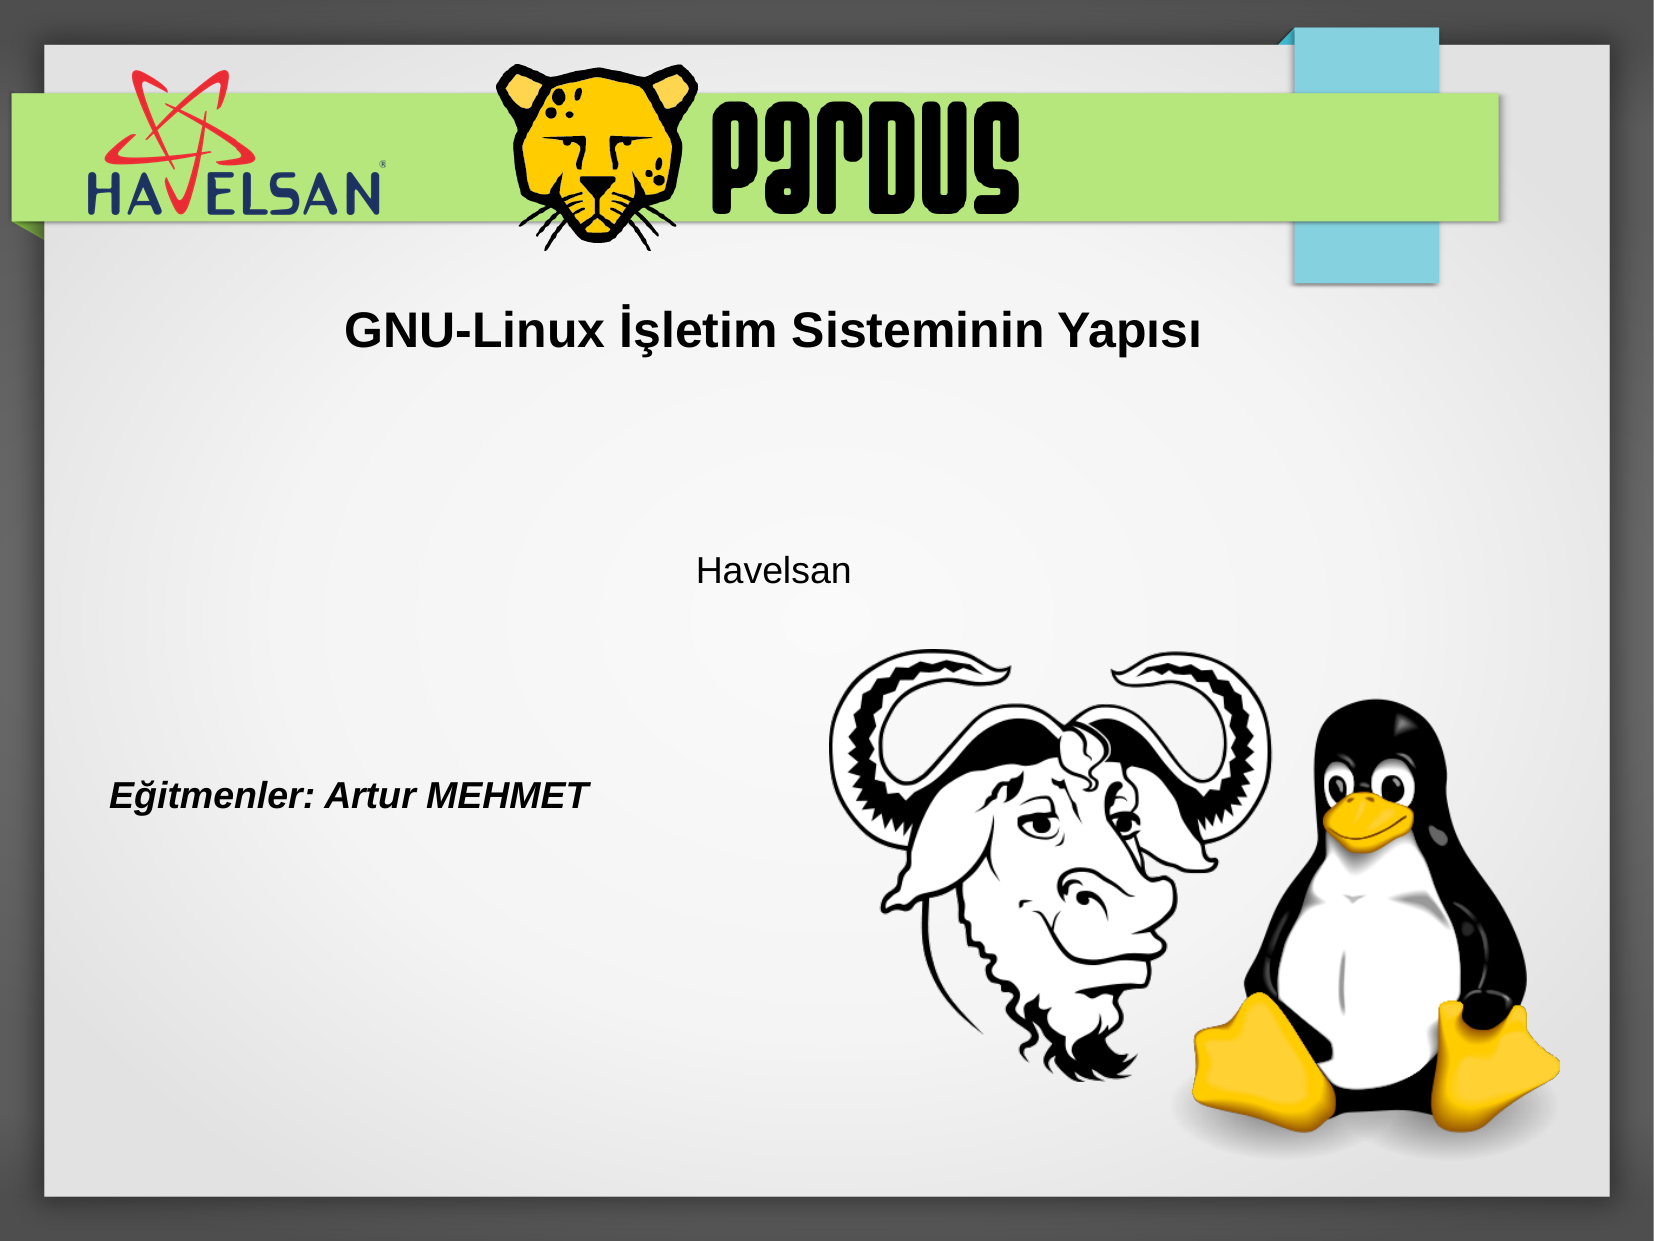

GNU-Linux İşletim Sisteminin Yapısı
Havelsan
Eğitmenler: Artur MEHMET